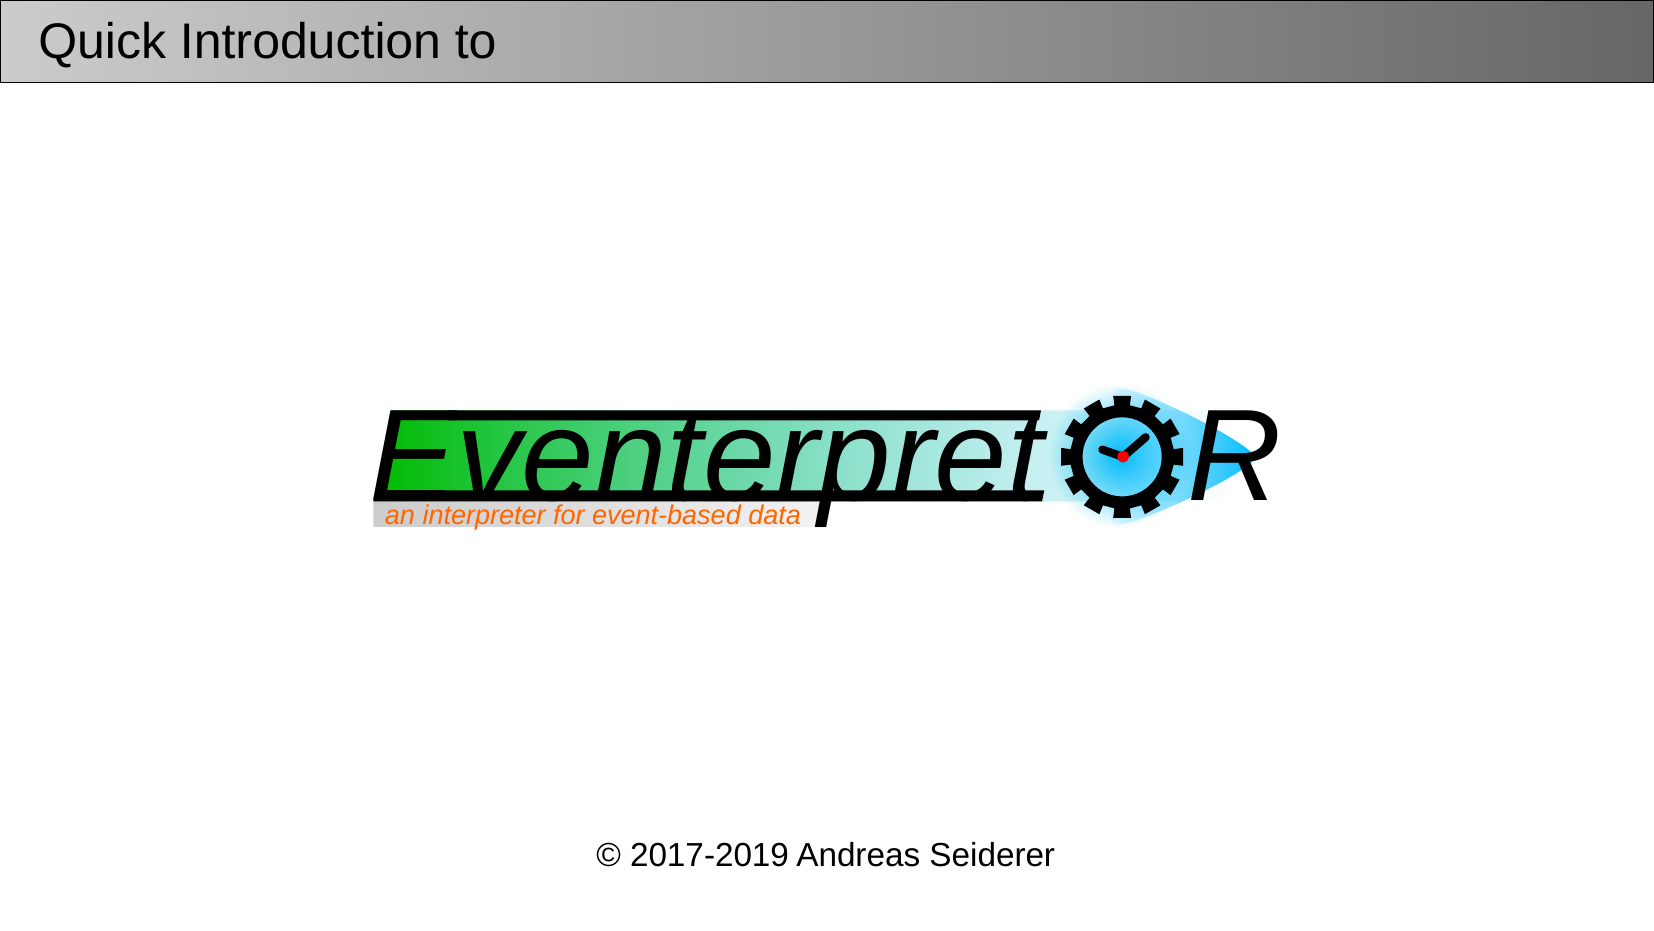

Quick Introduction to
© 2017-2019 Andreas Seiderer